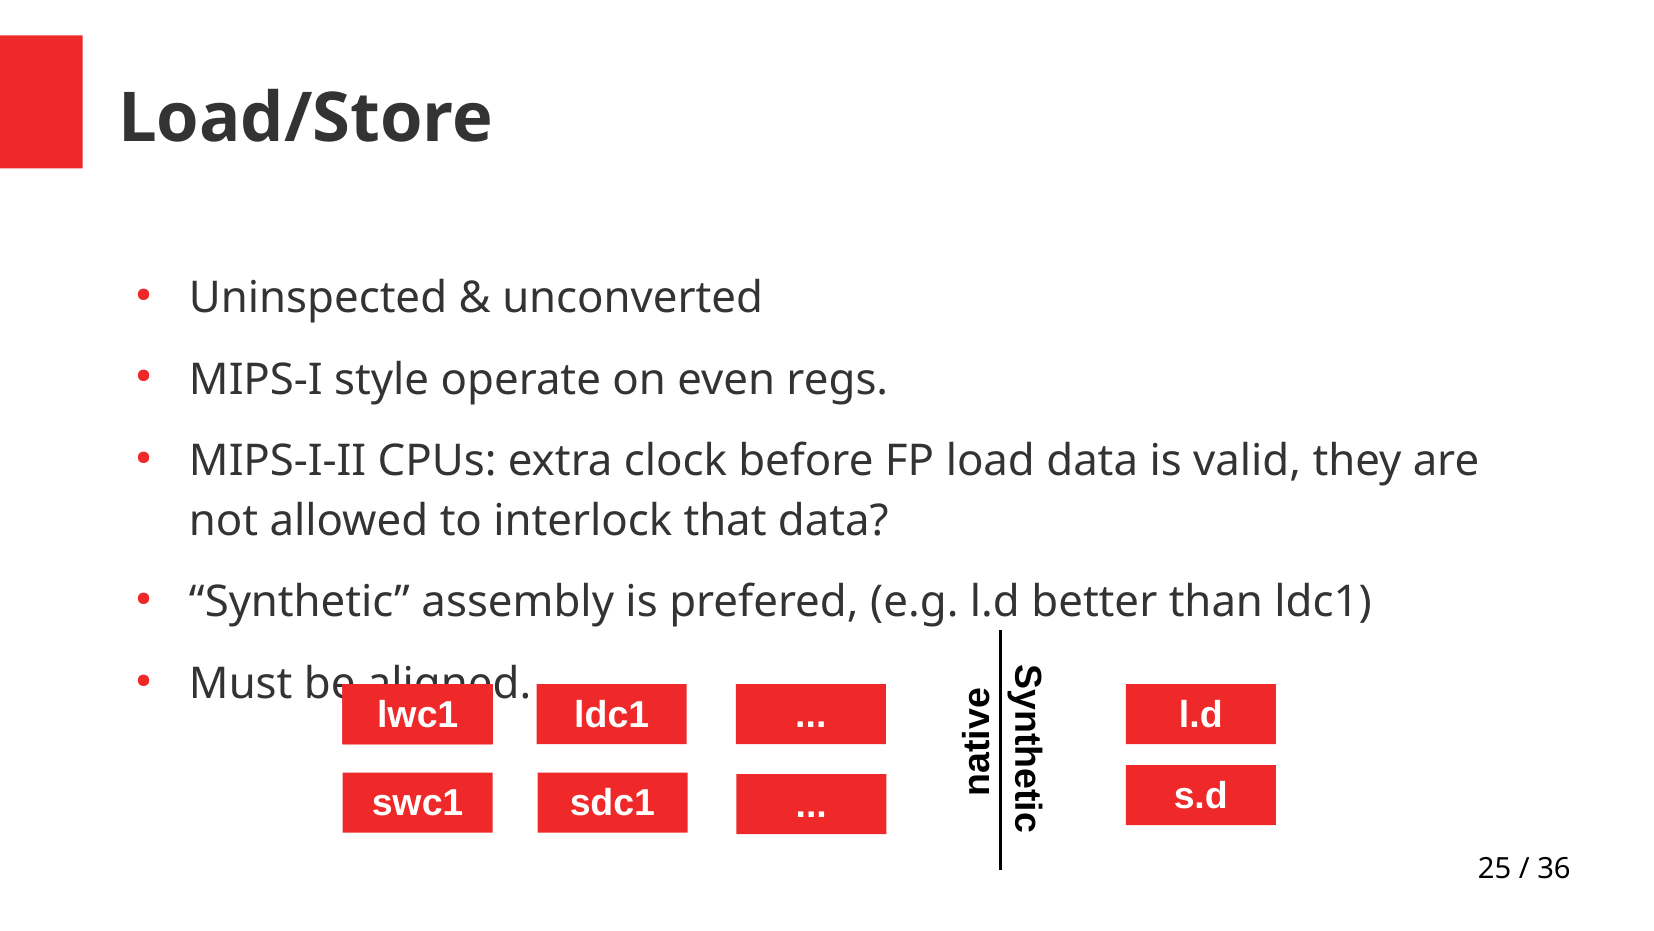

# Load/Store
Uninspected & unconverted
MIPS-I style operate on even regs.
MIPS-I-II CPUs: extra clock before FP load data is valid, they are not allowed to interlock that data?
“Synthetic” assembly is prefered, (e.g. l.d better than ldc1)
Must be aligned.
lwc1
lwc1
lwc1
lwc1
lwc1
ldc1
...
l.d
native
Synthetic
s.d
swc1
sdc1
...
25